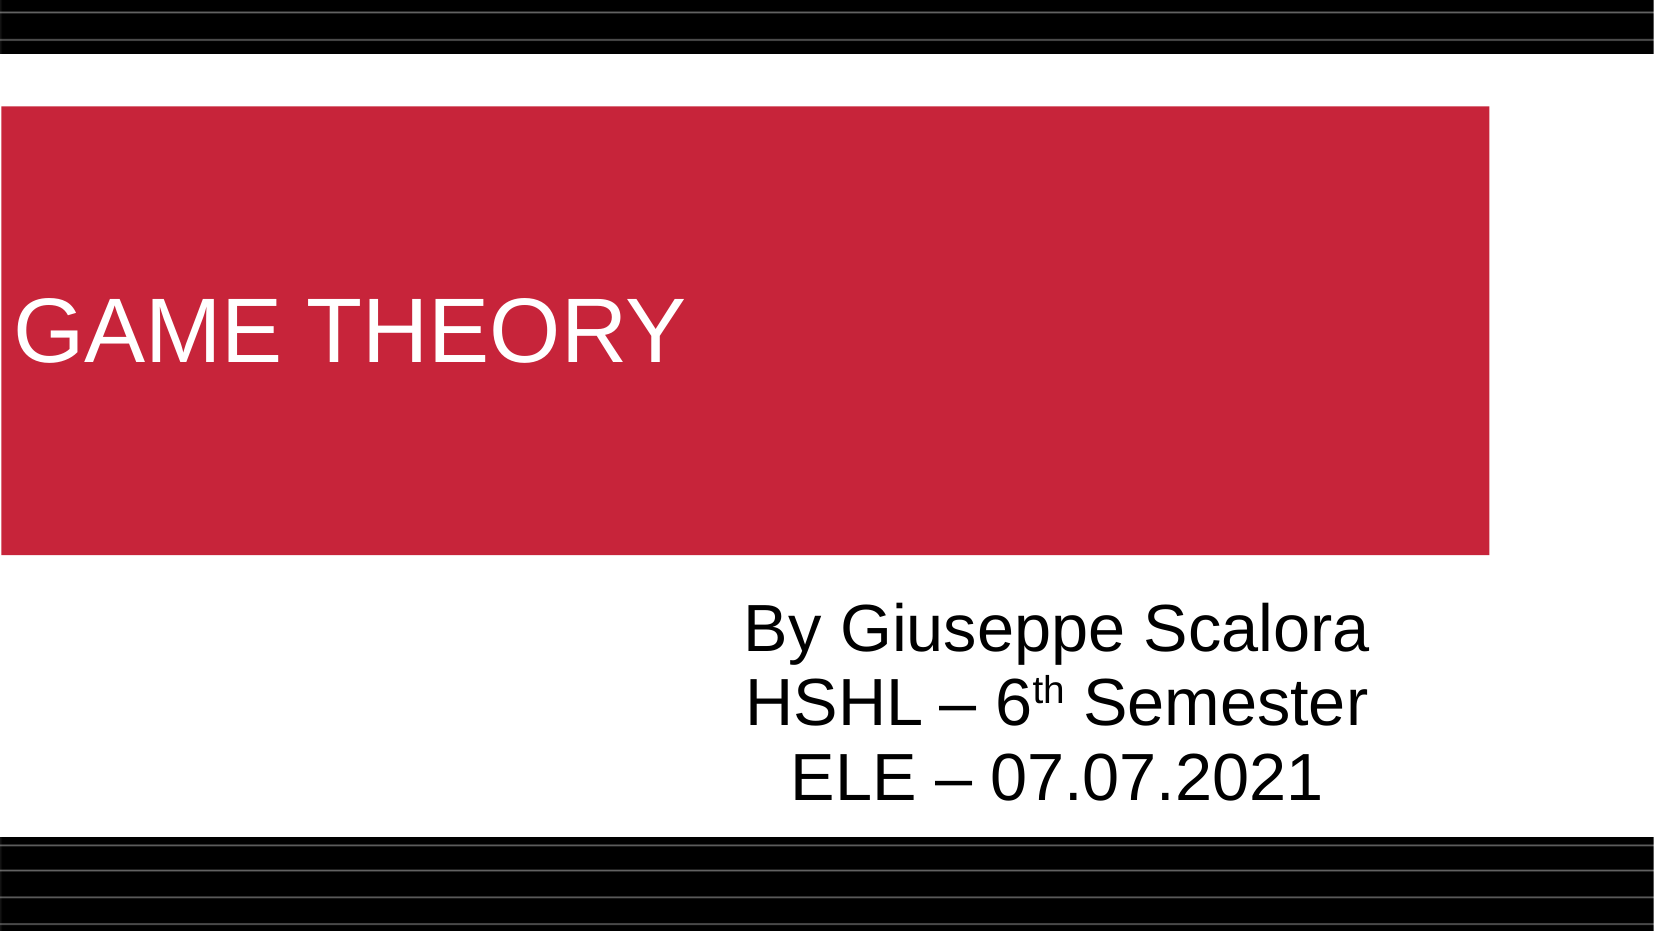

# GAME THEORY
By Giuseppe Scalora
HSHL – 6th Semester
ELE – 07.07.2021